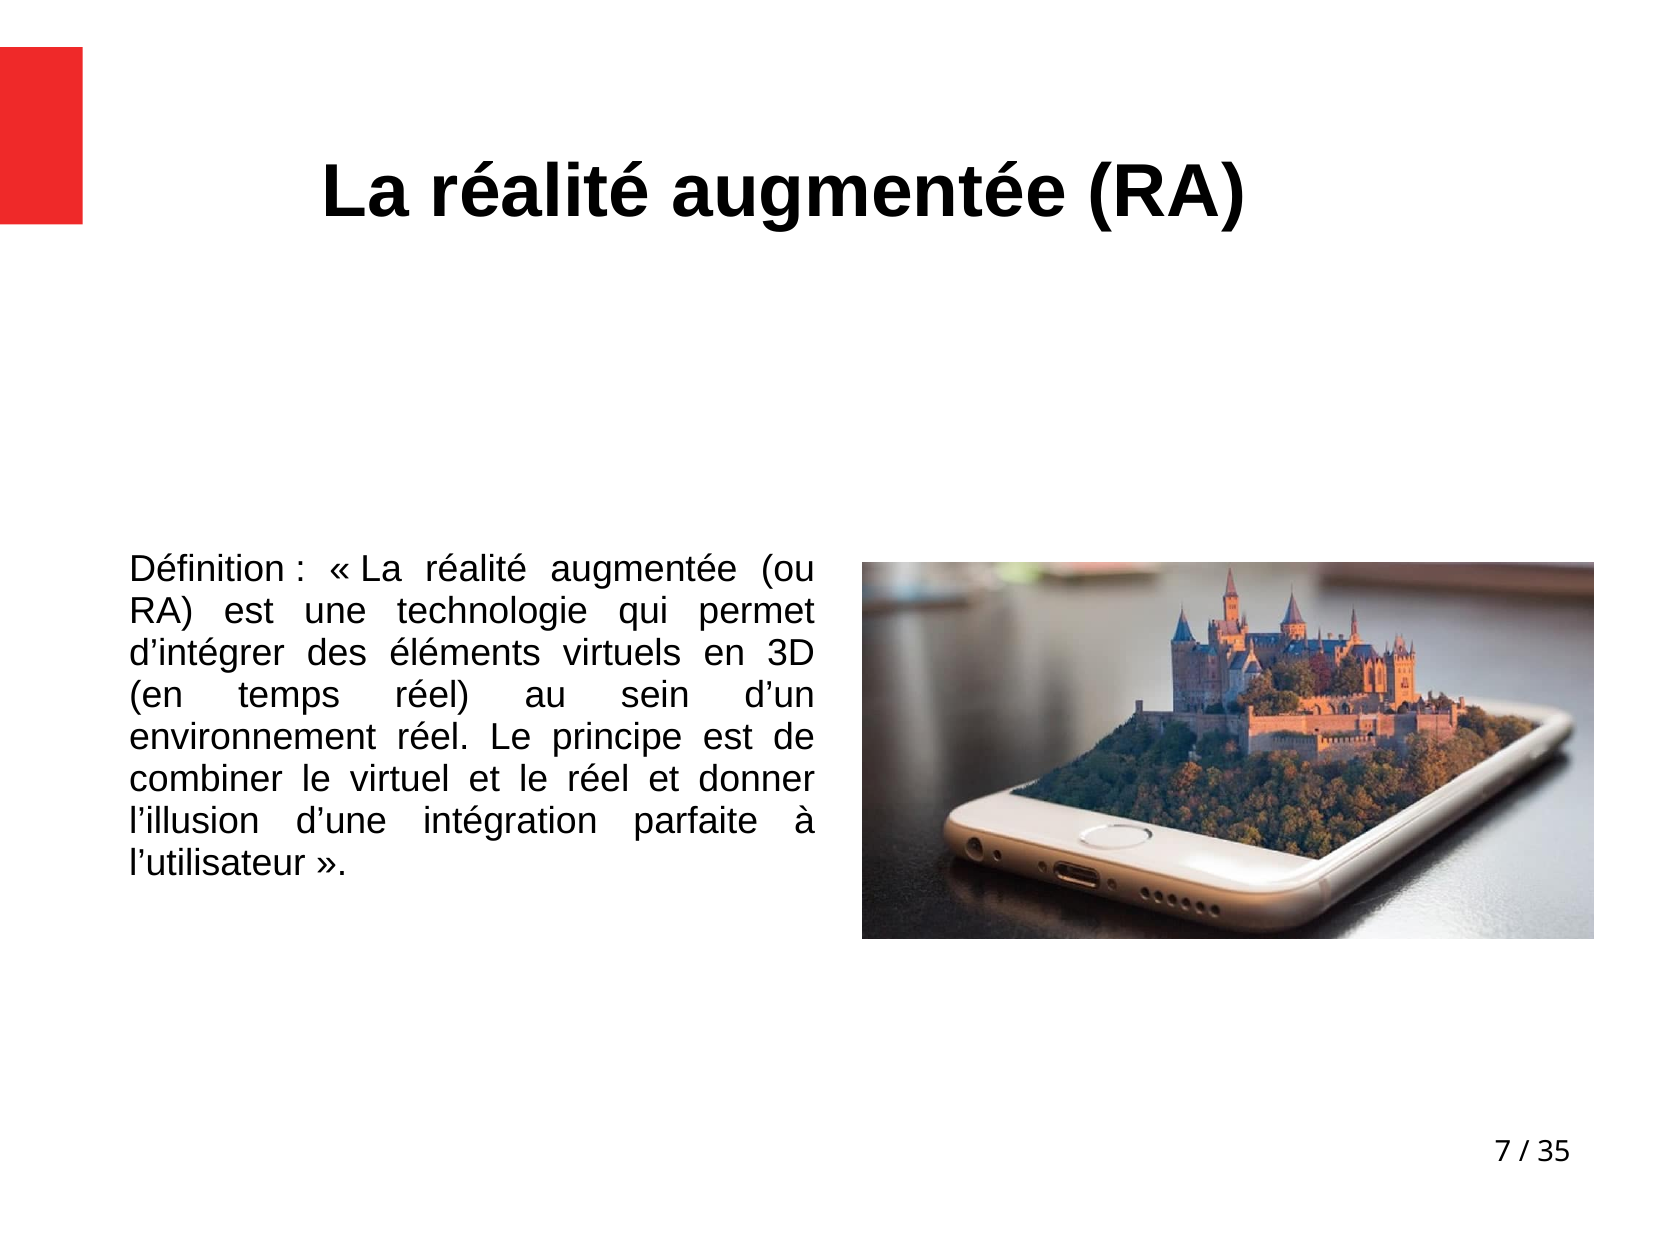

# La réalité augmentée (RA)
Définition : « La réalité augmentée (ou RA) est une technologie qui permet d’intégrer des éléments virtuels en 3D (en temps réel) au sein d’un environnement réel. Le principe est de combiner le virtuel et le réel et donner l’illusion d’une intégration parfaite à l’utilisateur ».
7